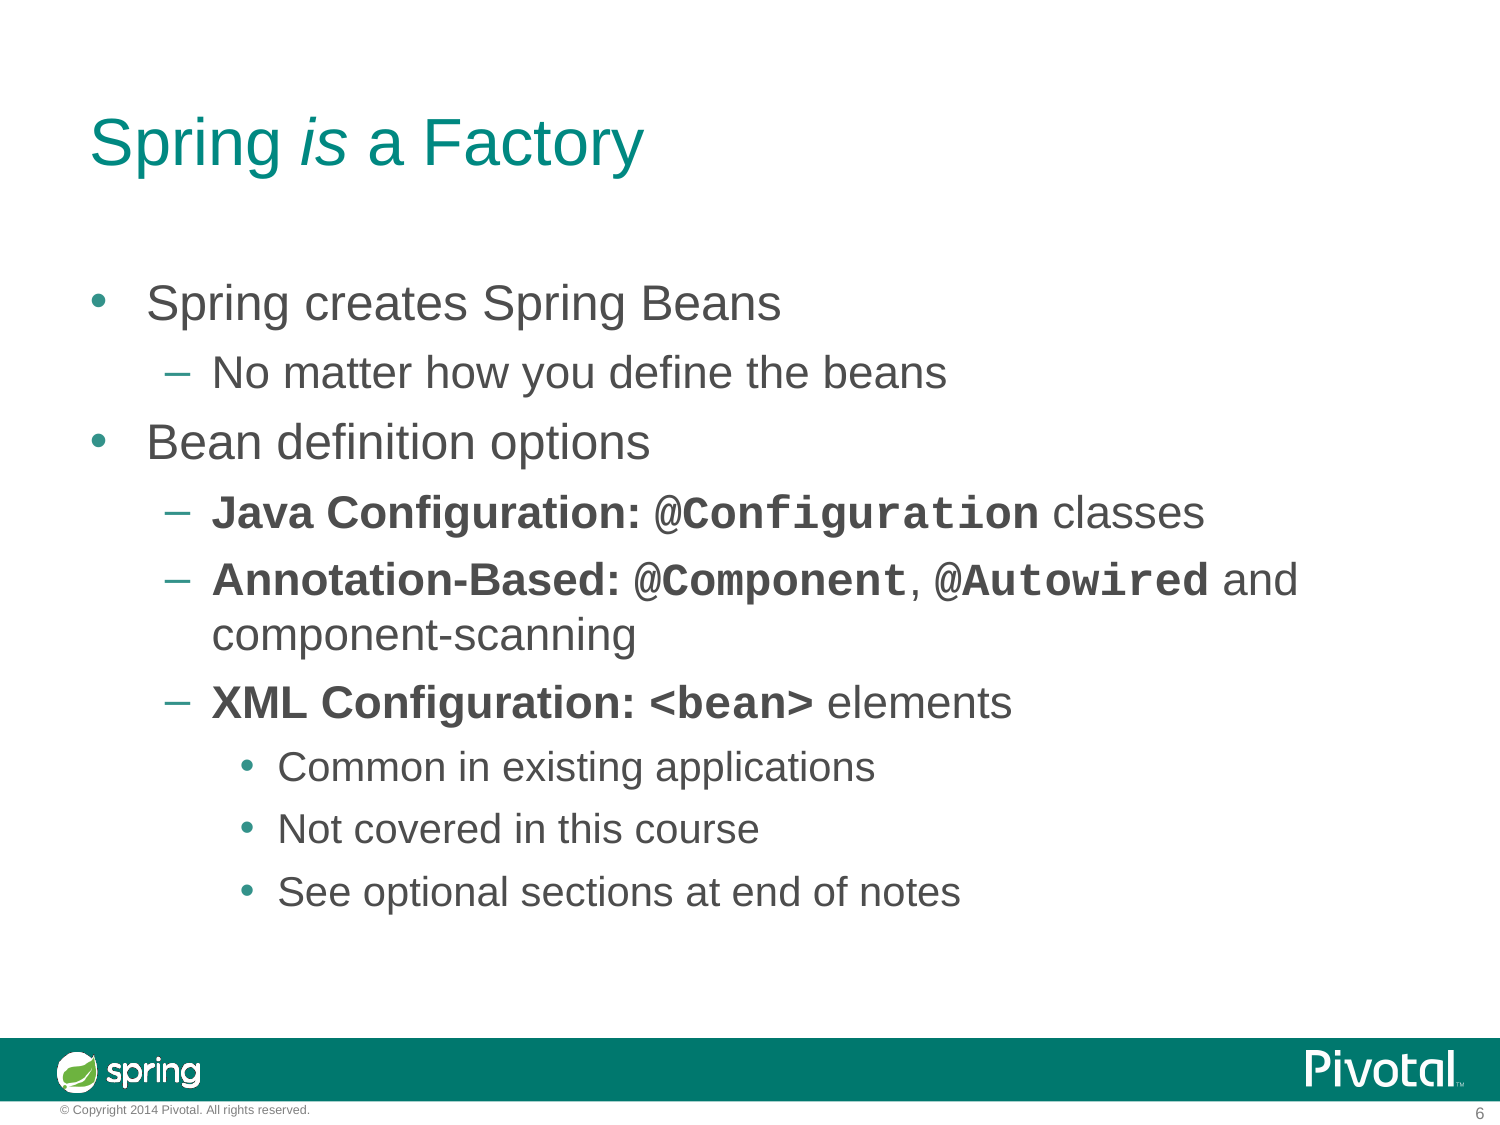

# Spring is a Factory
Spring creates Spring Beans
No matter how you define the beans
Bean definition options
Java Configuration: @Configuration classes
Annotation-Based: @Component, @Autowired and component-scanning
XML Configuration: <bean> elements
Common in existing applications
Not covered in this course
See optional sections at end of notes